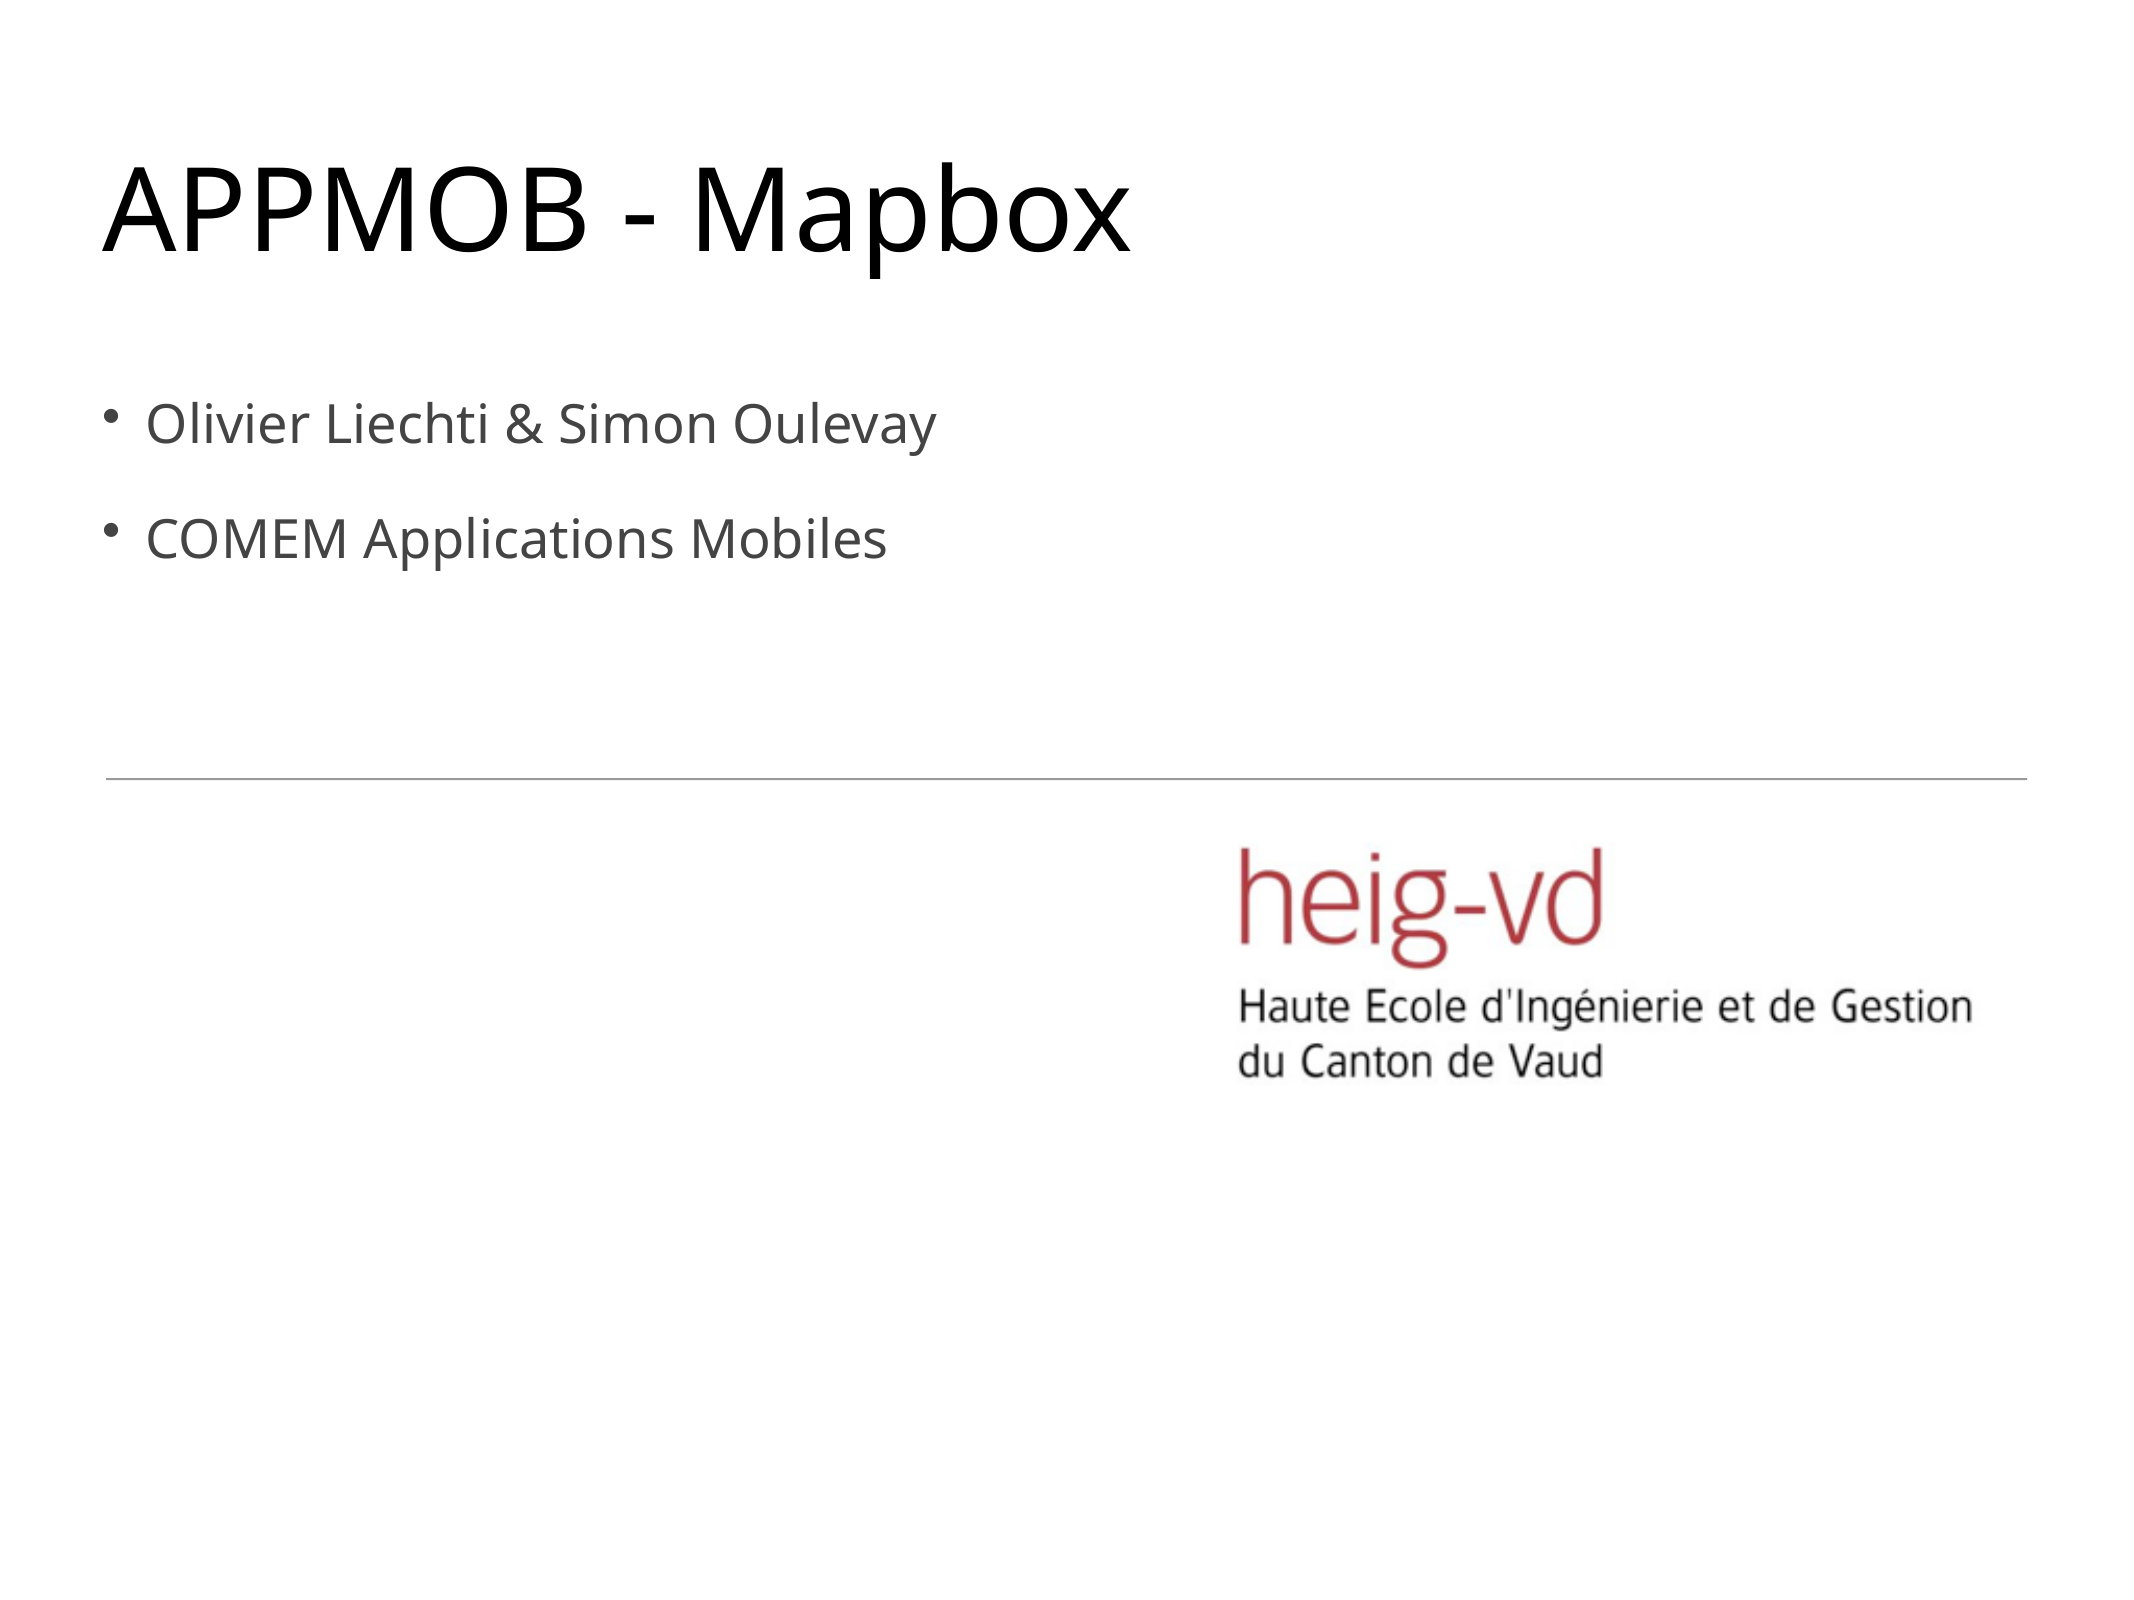

# APPMOB - Mapbox
Olivier Liechti & Simon Oulevay
COMEM Applications Mobiles